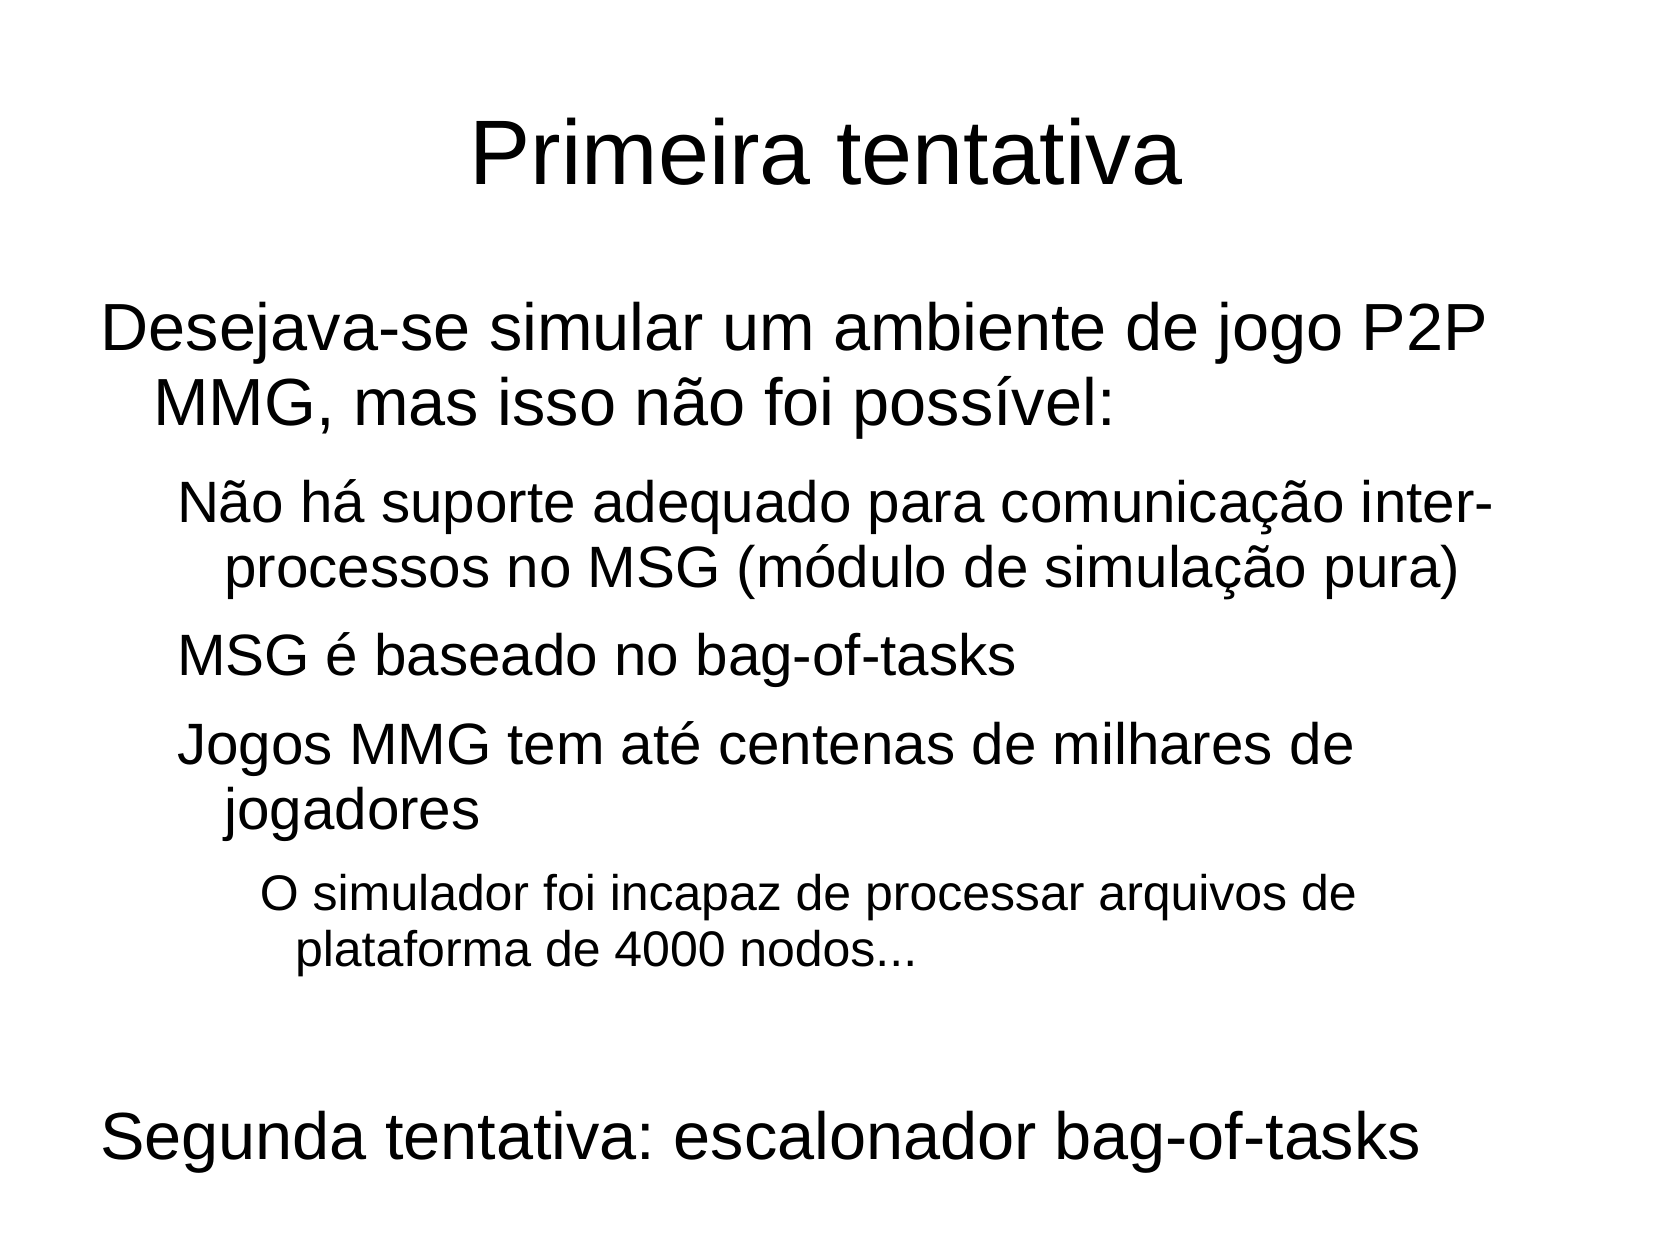

# Primeira tentativa
Desejava-se simular um ambiente de jogo P2P MMG, mas isso não foi possível:
Não há suporte adequado para comunicação inter-processos no MSG (módulo de simulação pura)
MSG é baseado no bag-of-tasks
Jogos MMG tem até centenas de milhares de jogadores
O simulador foi incapaz de processar arquivos de plataforma de 4000 nodos...
Segunda tentativa: escalonador bag-of-tasks